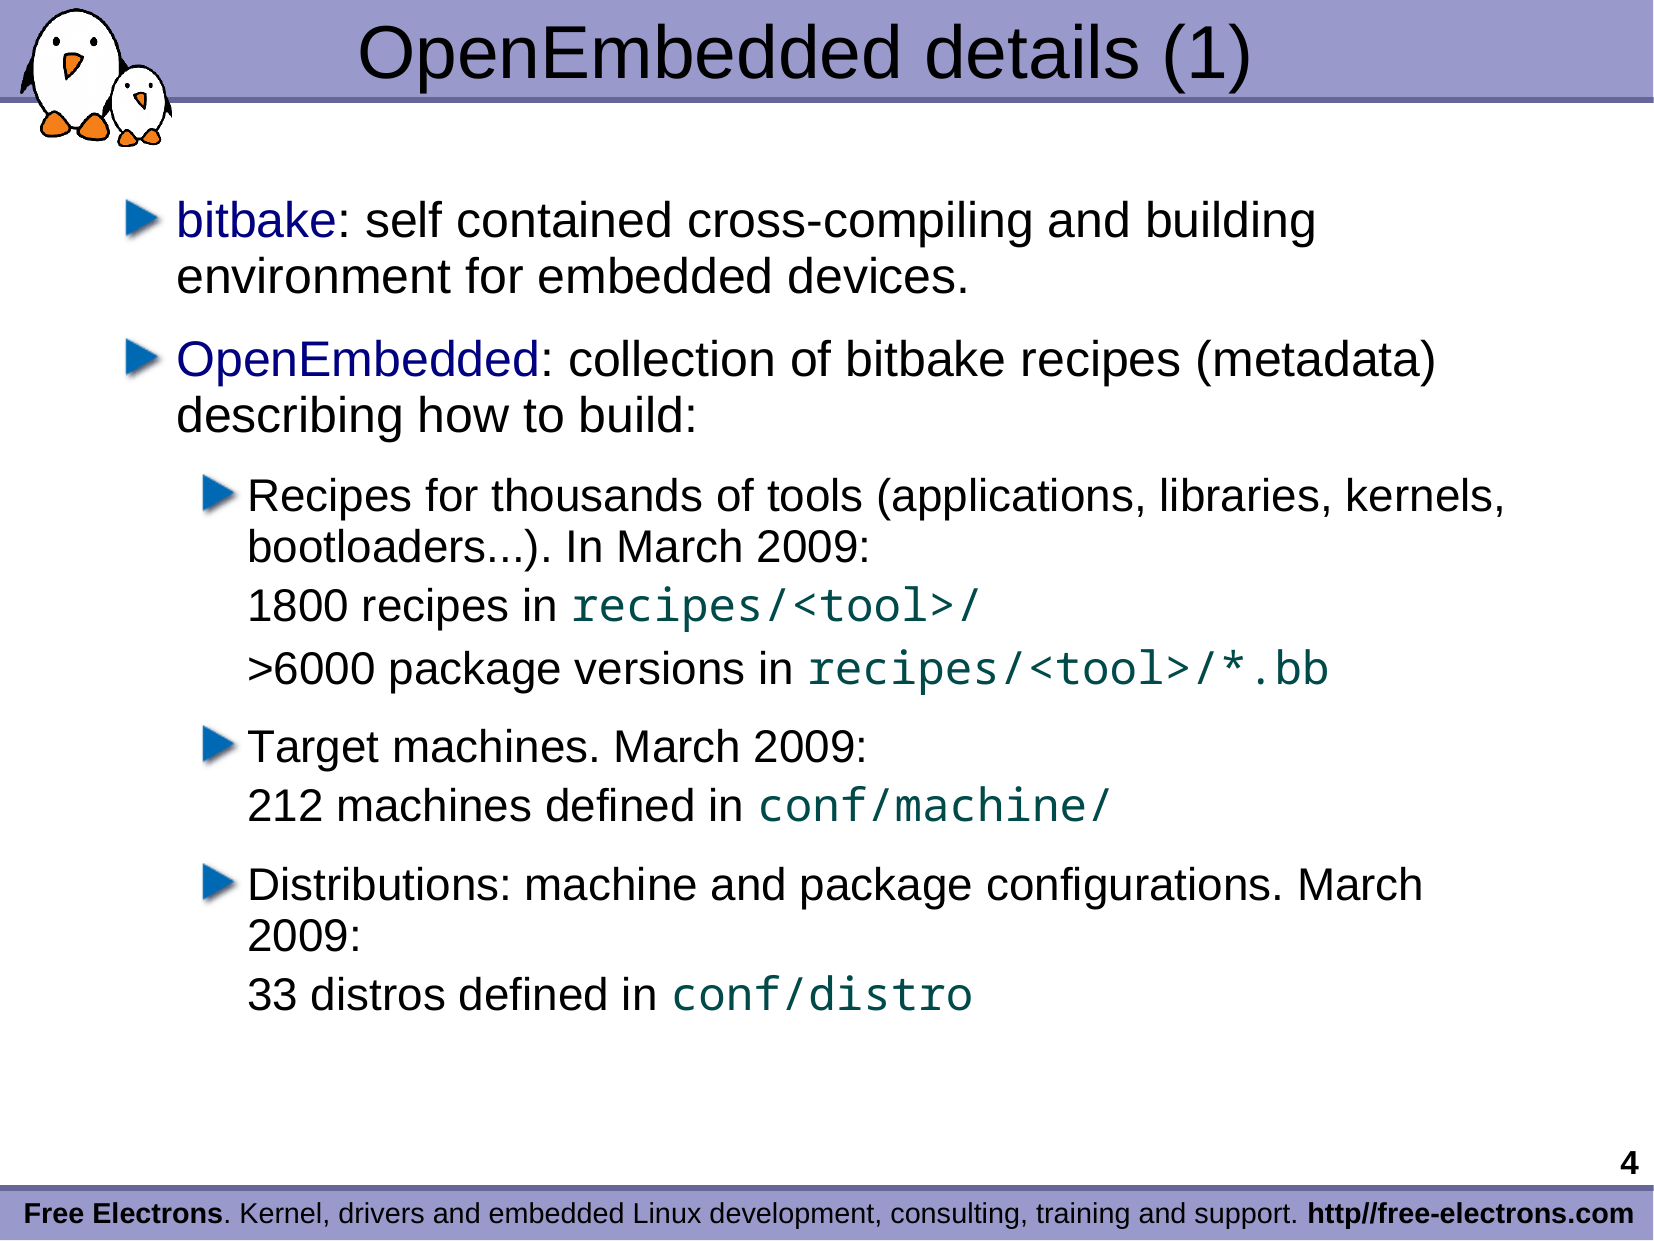

# OpenEmbedded details (1)
bitbake: self contained cross-compiling and building environment for embedded devices.
OpenEmbedded: collection of bitbake recipes (metadata)
describing how to build:
Recipes for thousands of tools (applications, libraries, kernels, bootloaders...). In March 2009:
1800 recipes in recipes/<tool>/
>6000 package versions in recipes/<tool>/*.bb
Target machines. March 2009:
212 machines defined in conf/machine/
Distributions: machine and package configurations. March 2009:
33 distros defined in conf/distro